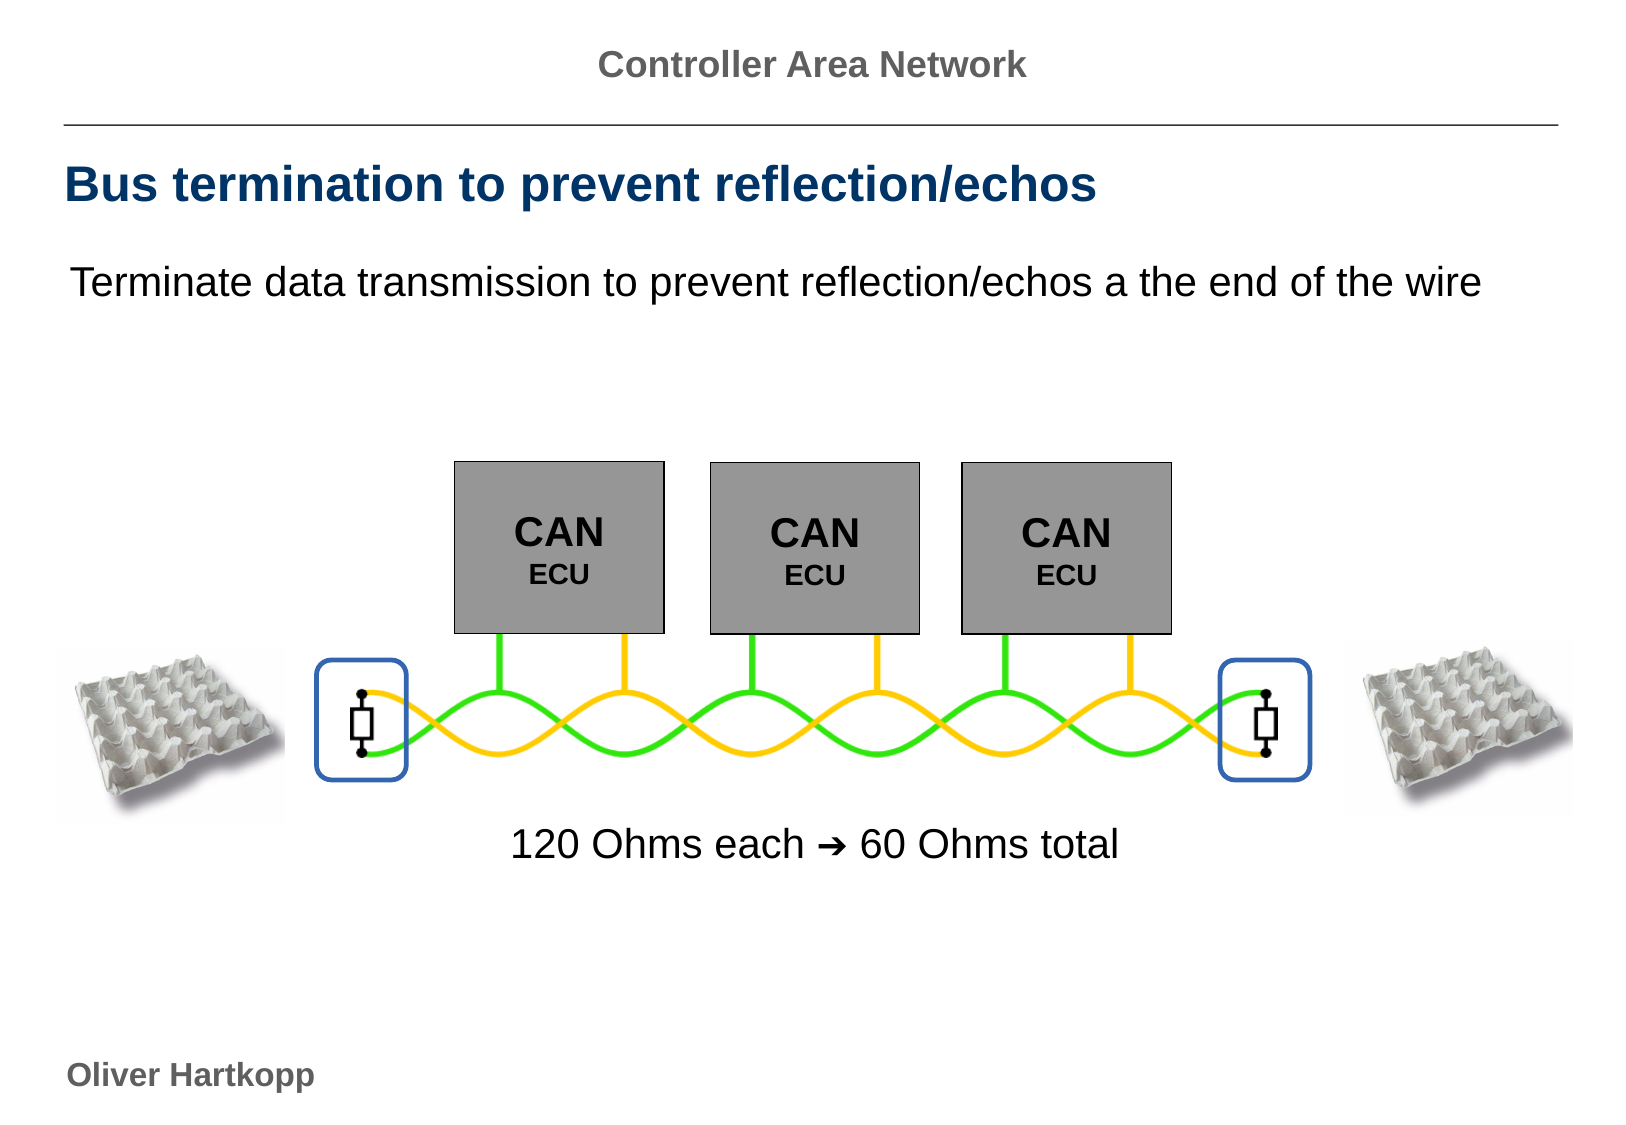

Bus termination to prevent reflection/echos
Terminate data transmission to prevent reflection/echos a the end of the wire
CAN
ECU
CAN
ECU
CAN
ECU
120 Ohms each ➔ 60 Ohms total